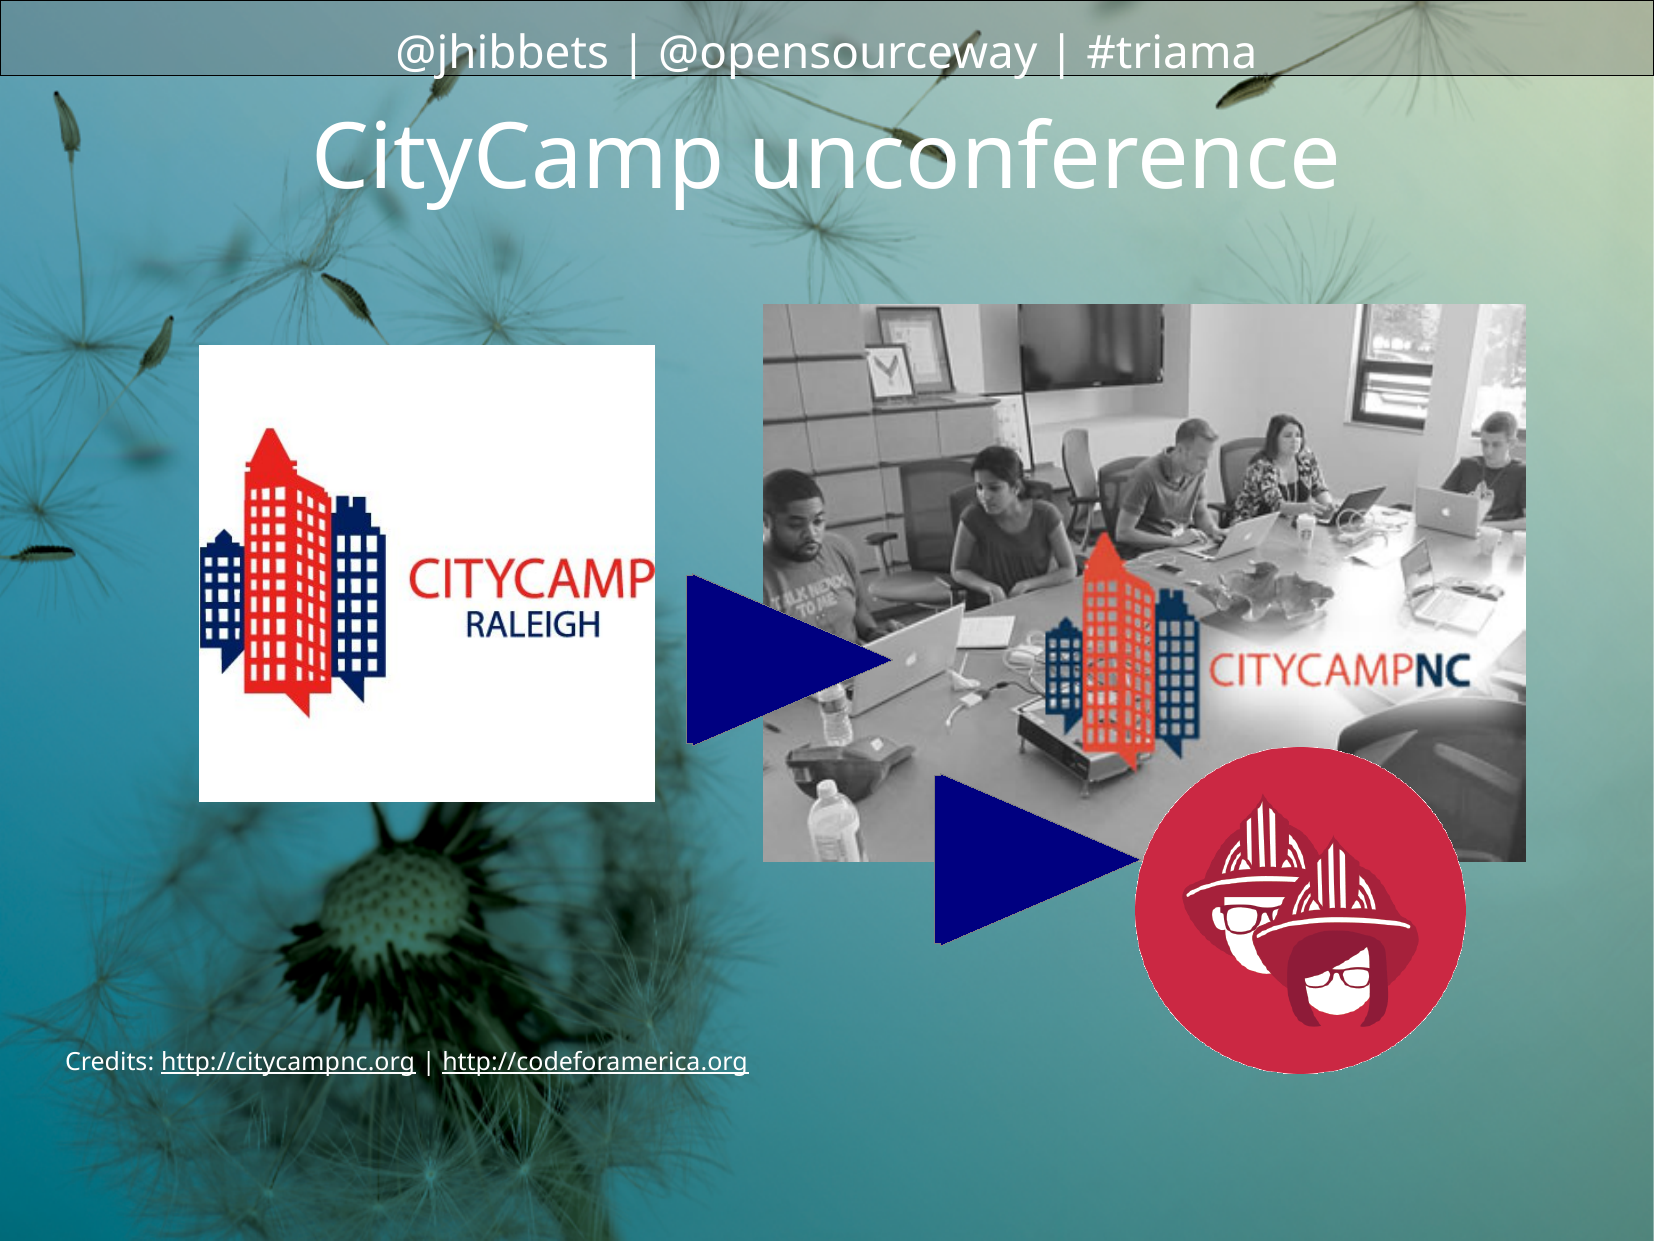

# CityCamp unconference
Credits: http://citycampnc.org | http://codeforamerica.org